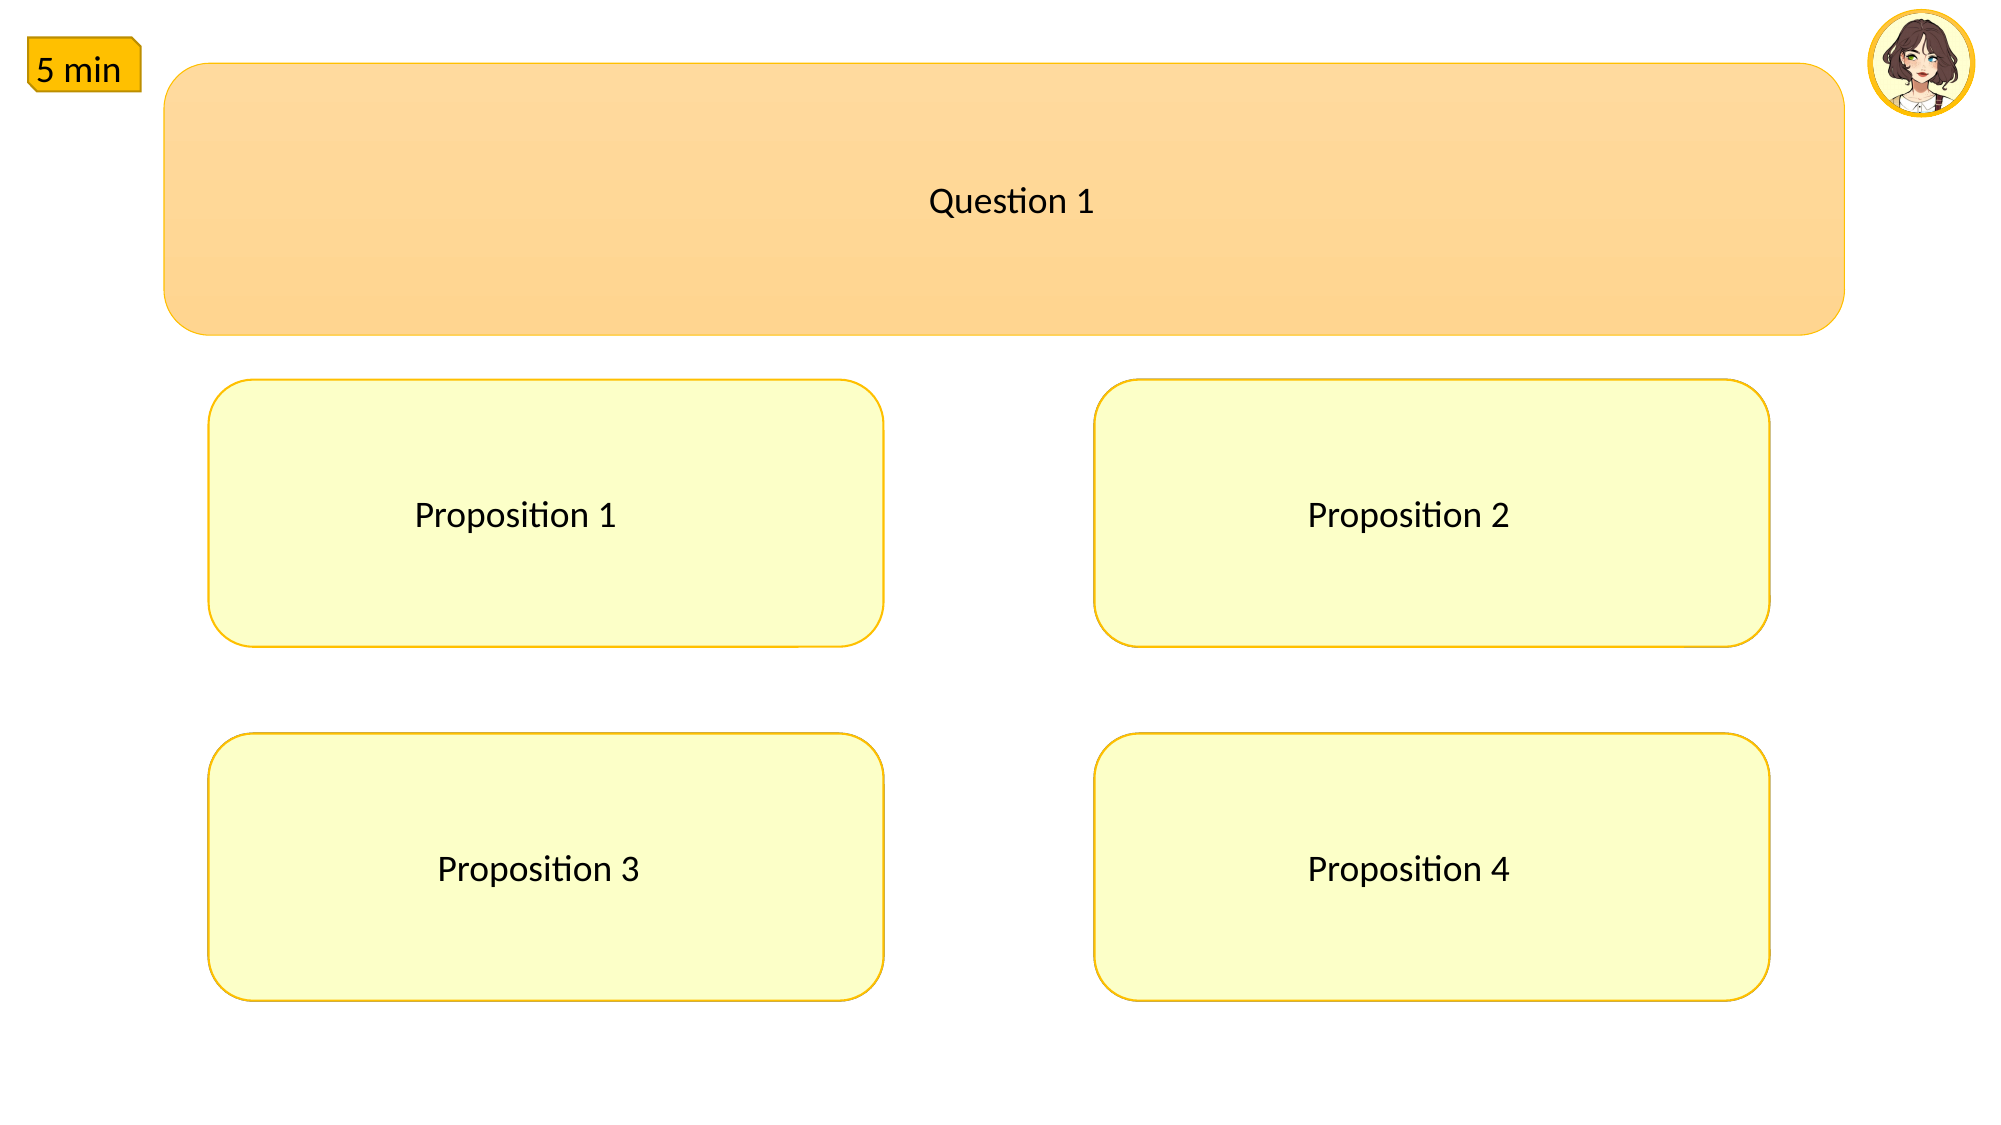

5 min
Question 1
Proposition 1
Proposition 2
Proposition 3
Proposition 4